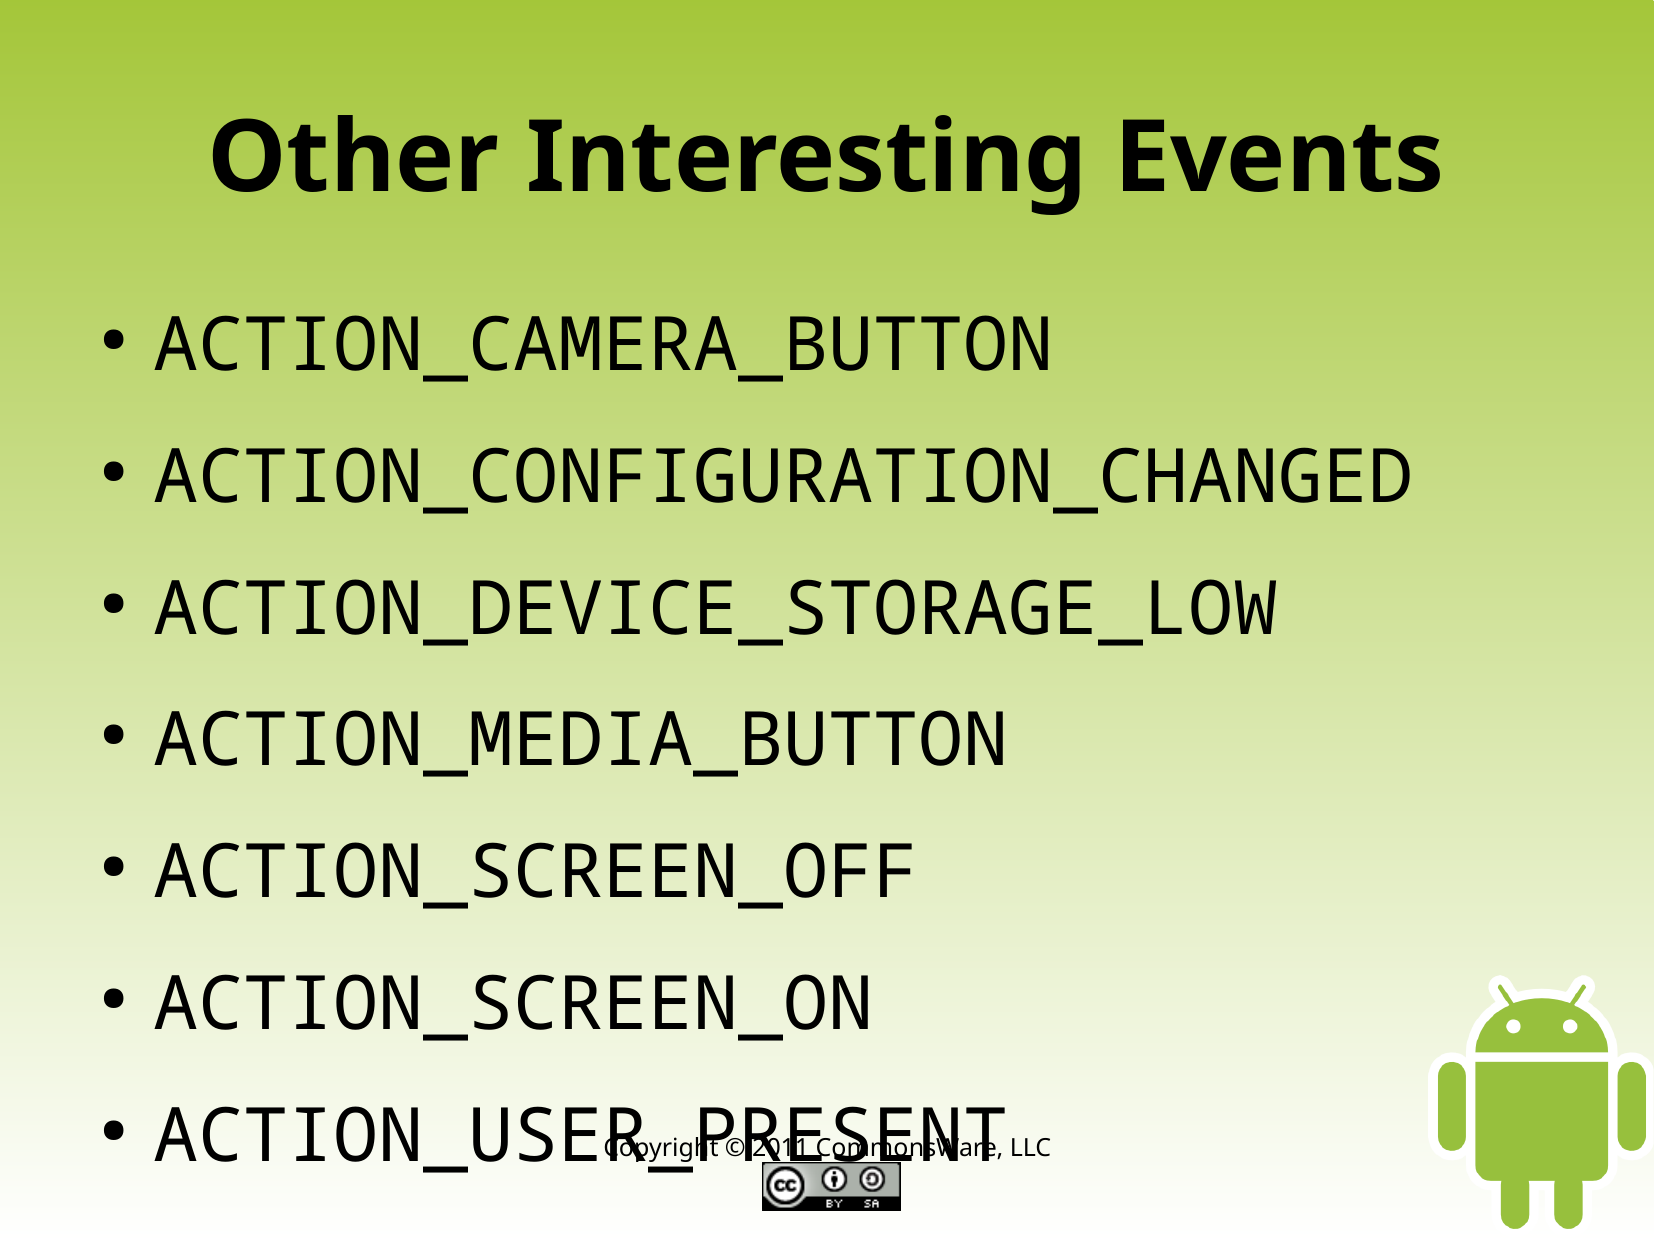

# Other Interesting Events
ACTION_CAMERA_BUTTON
ACTION_CONFIGURATION_CHANGED
ACTION_DEVICE_STORAGE_LOW
ACTION_MEDIA_BUTTON
ACTION_SCREEN_OFF
ACTION_SCREEN_ON
ACTION_USER_PRESENT